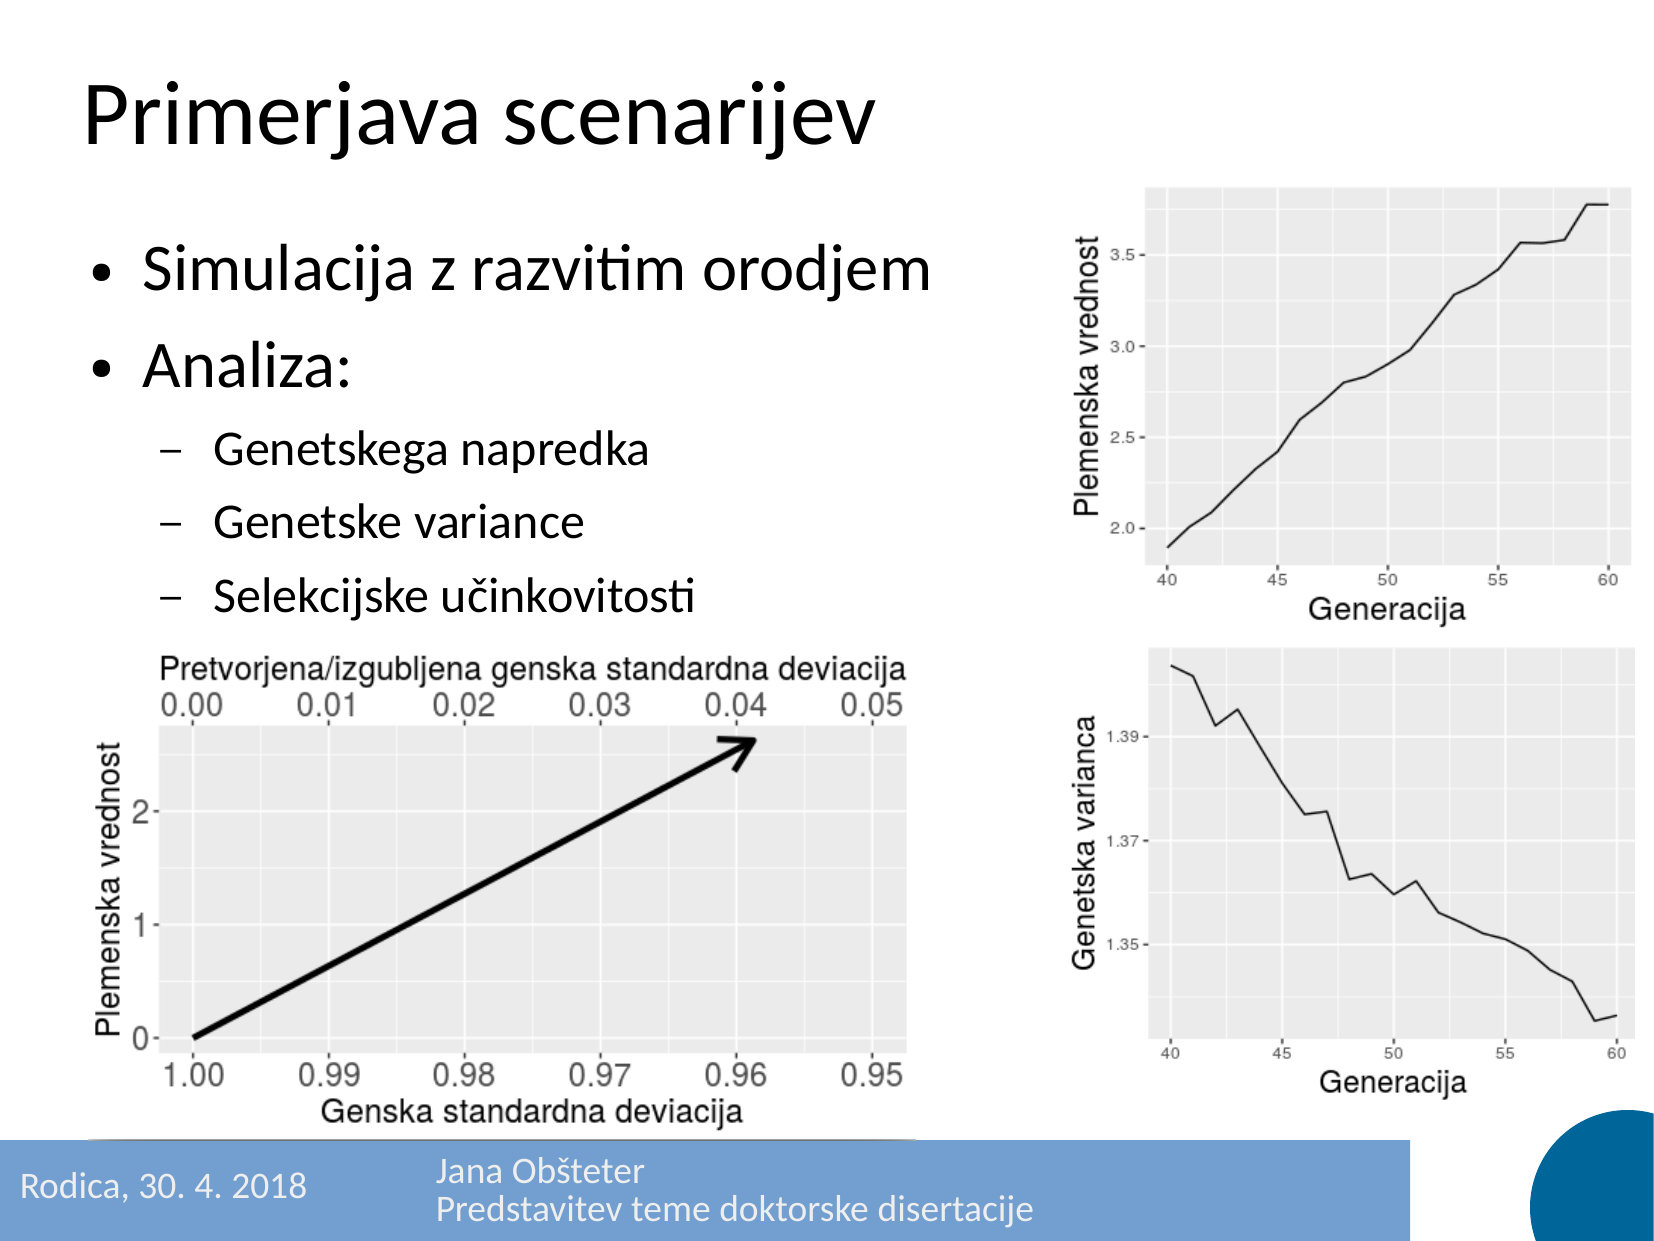

# Primerjava scenarijev
Simulacija z razvitim orodjem
Analiza:
Genetskega napredka
Genetske variance
Selekcijske učinkovitosti